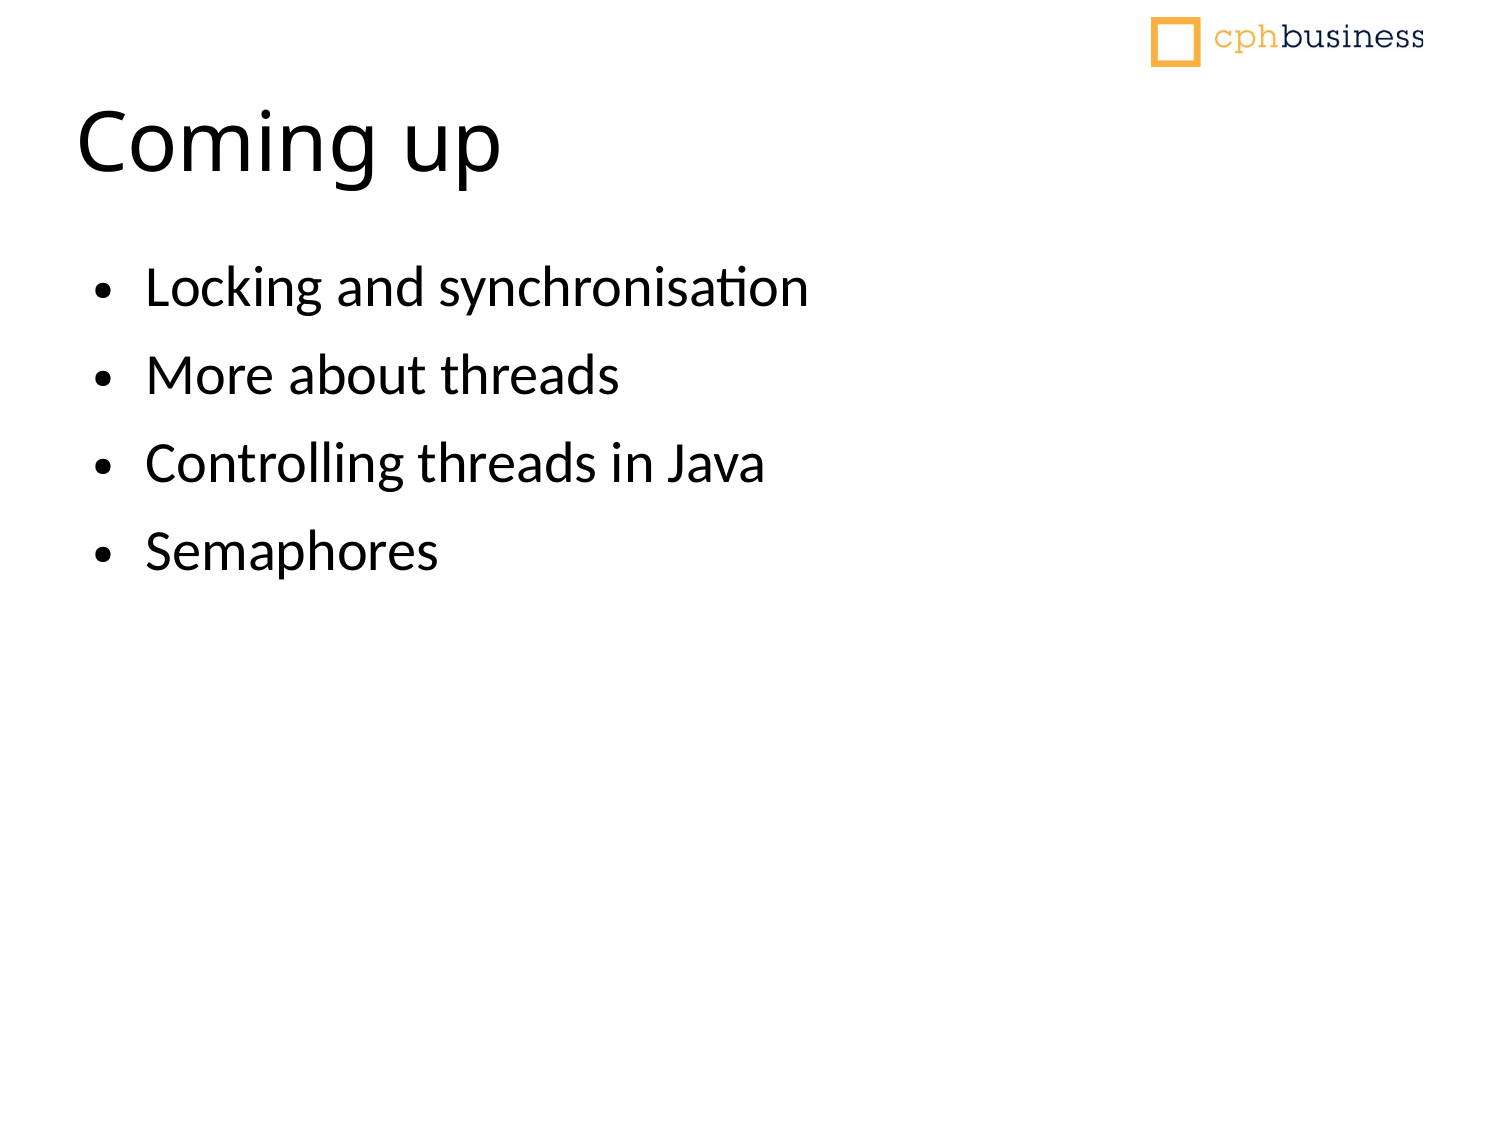

# Coming up
Locking and synchronisation
More about threads
Controlling threads in Java
Semaphores